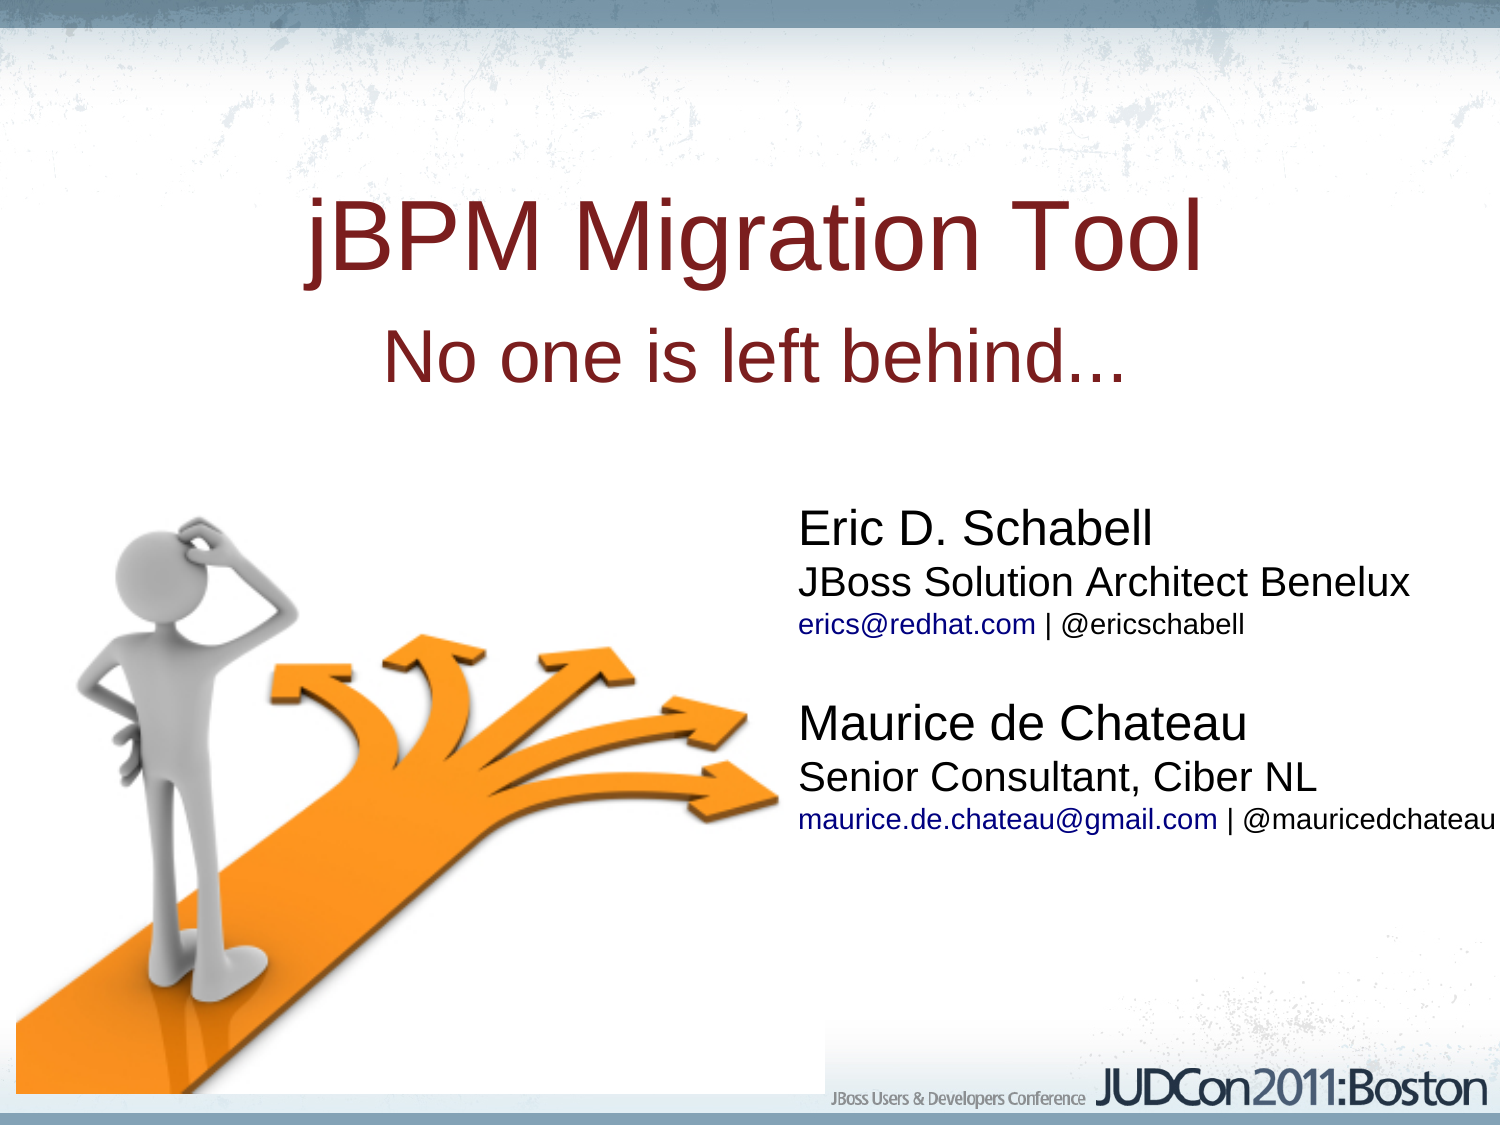

# jBPM Migration Tool
No one is left behind...
Eric D. Schabell
JBoss Solution Architect Benelux
erics@redhat.com | @ericschabell
Maurice de Chateau
Senior Consultant, Ciber NL
maurice.de.chateau@gmail.com | @mauricedchateau